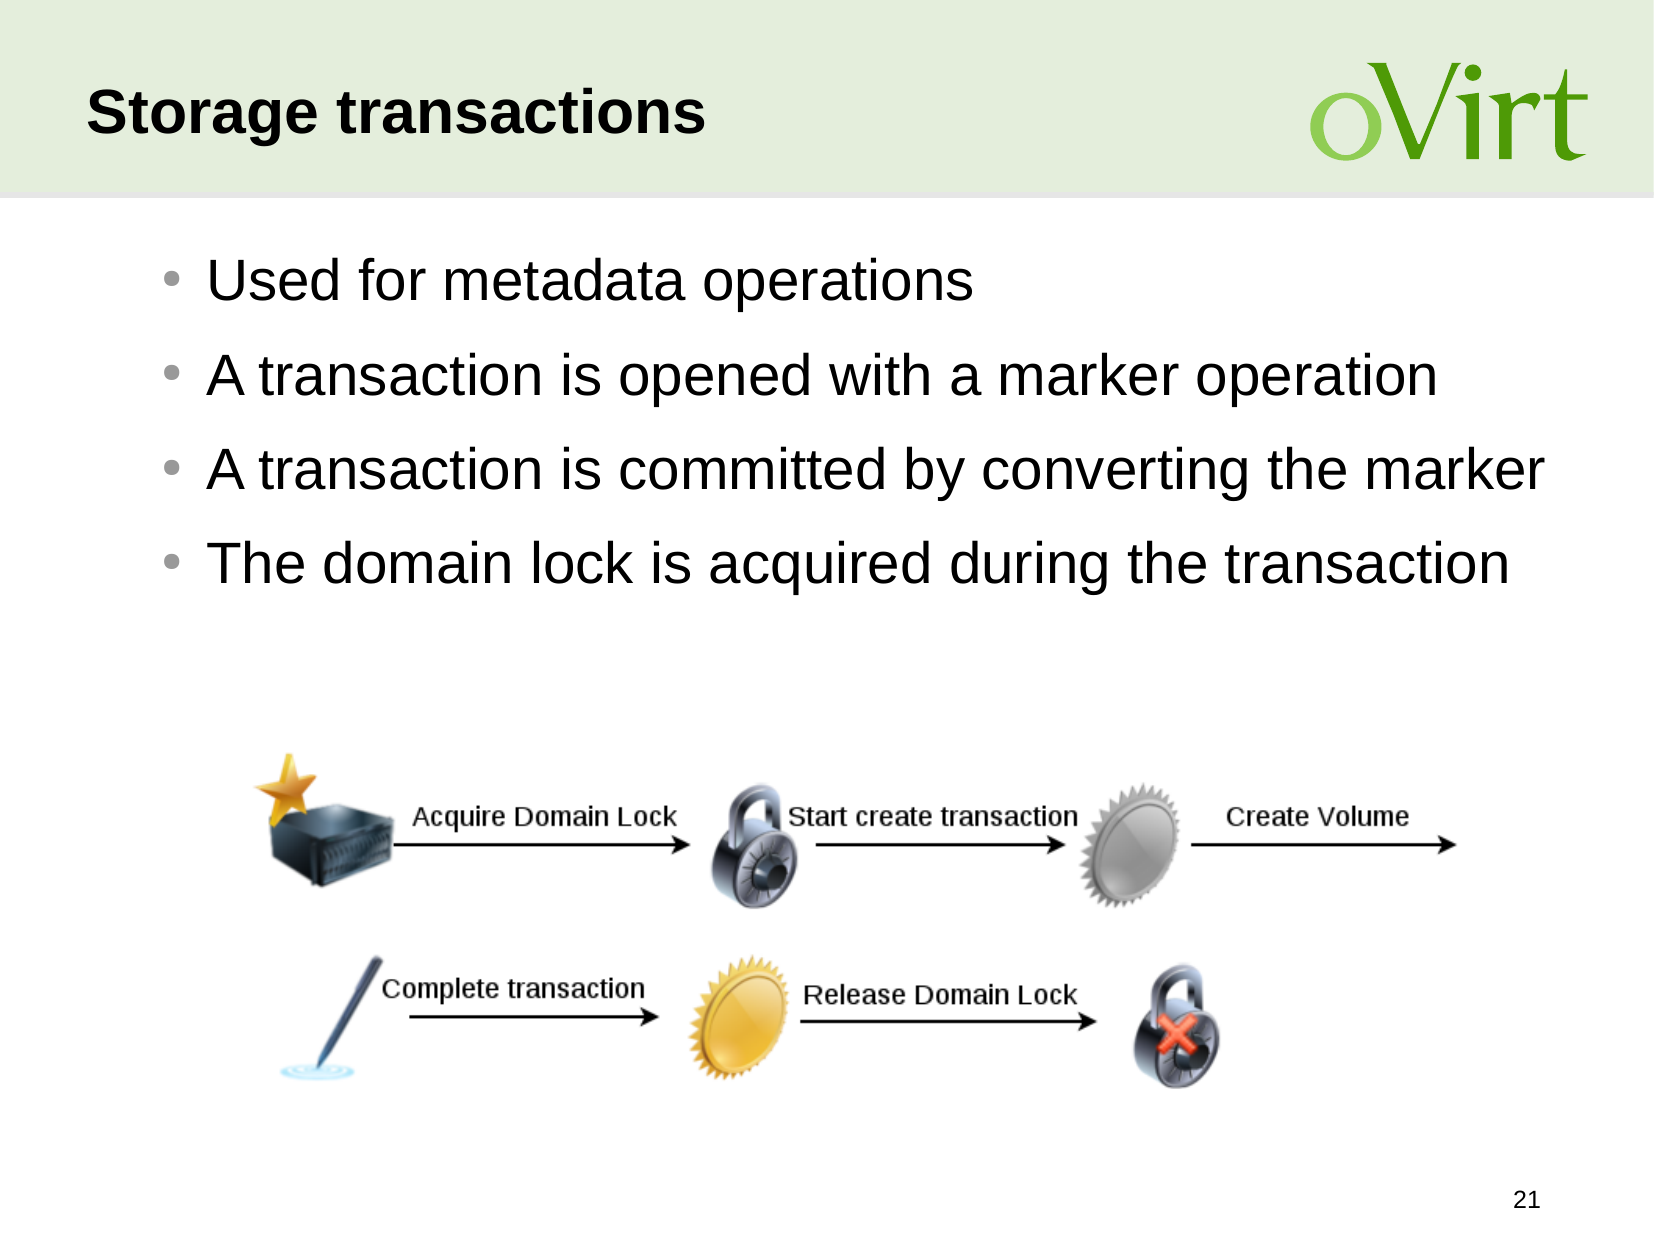

# Storage transactions
Used for metadata operations
A transaction is opened with a marker operation
A transaction is committed by converting the marker
The domain lock is acquired during the transaction